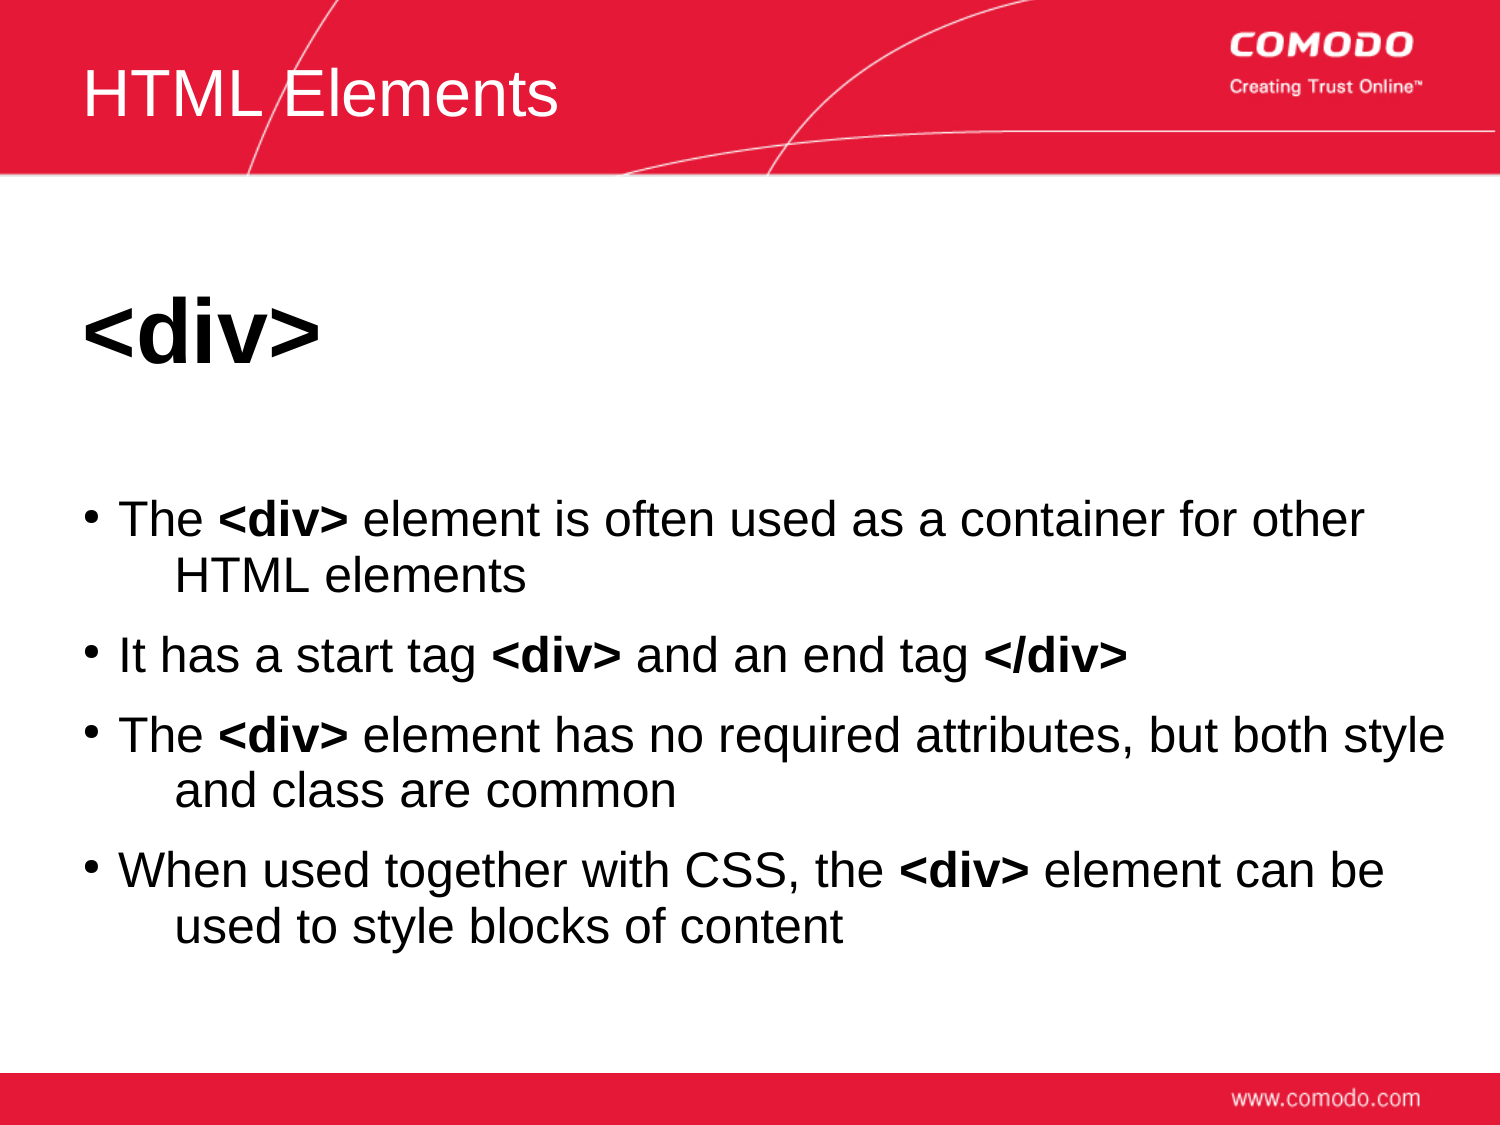

# HTML Elements
<div>
The <div> element is often used as a container for other HTML elements
It has a start tag <div> and an end tag </div>
The <div> element has no required attributes, but both style and class are common
When used together with CSS, the <div> element can be used to style blocks of content